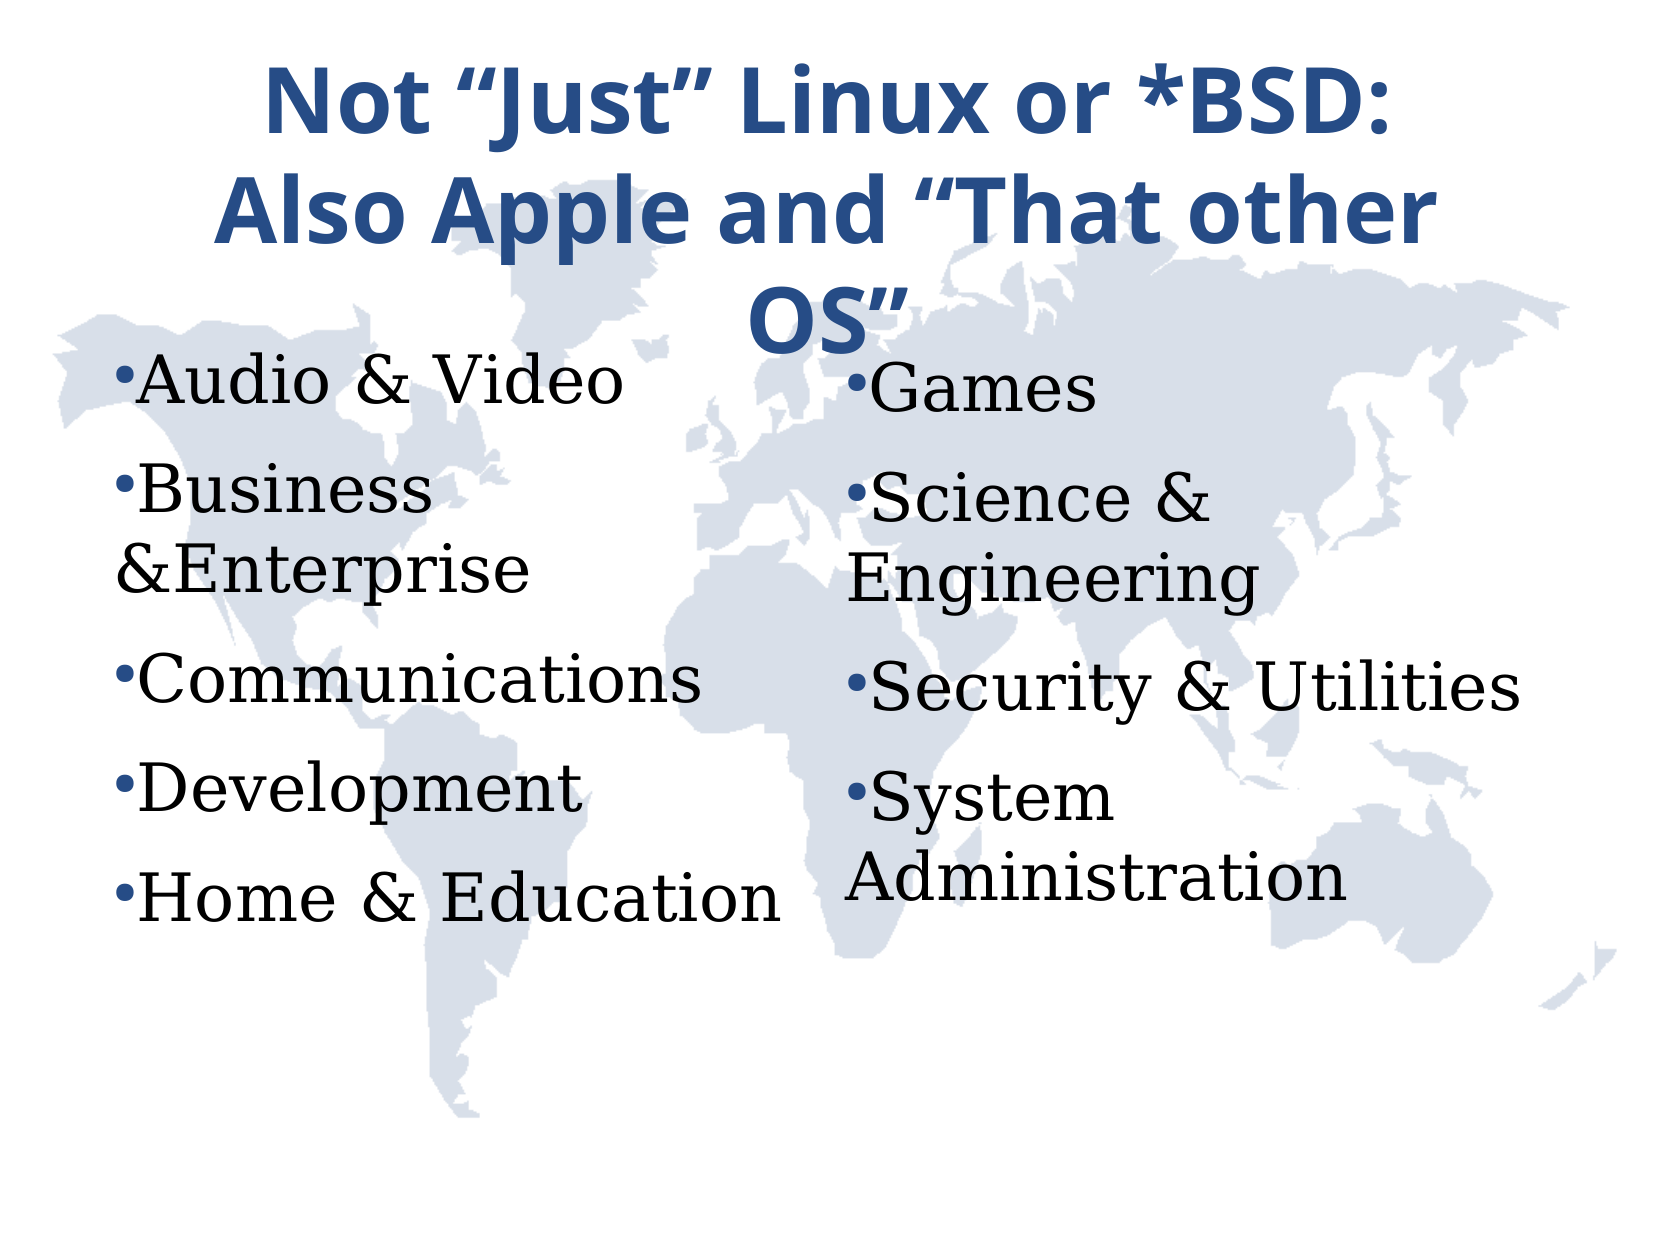

# Not “Just” Linux or *BSD: Also Apple and “That other OS”
Audio & Video
Business &Enterprise
Communications
Development
Home & Education
Games
Science & Engineering
Security & Utilities
System Administration